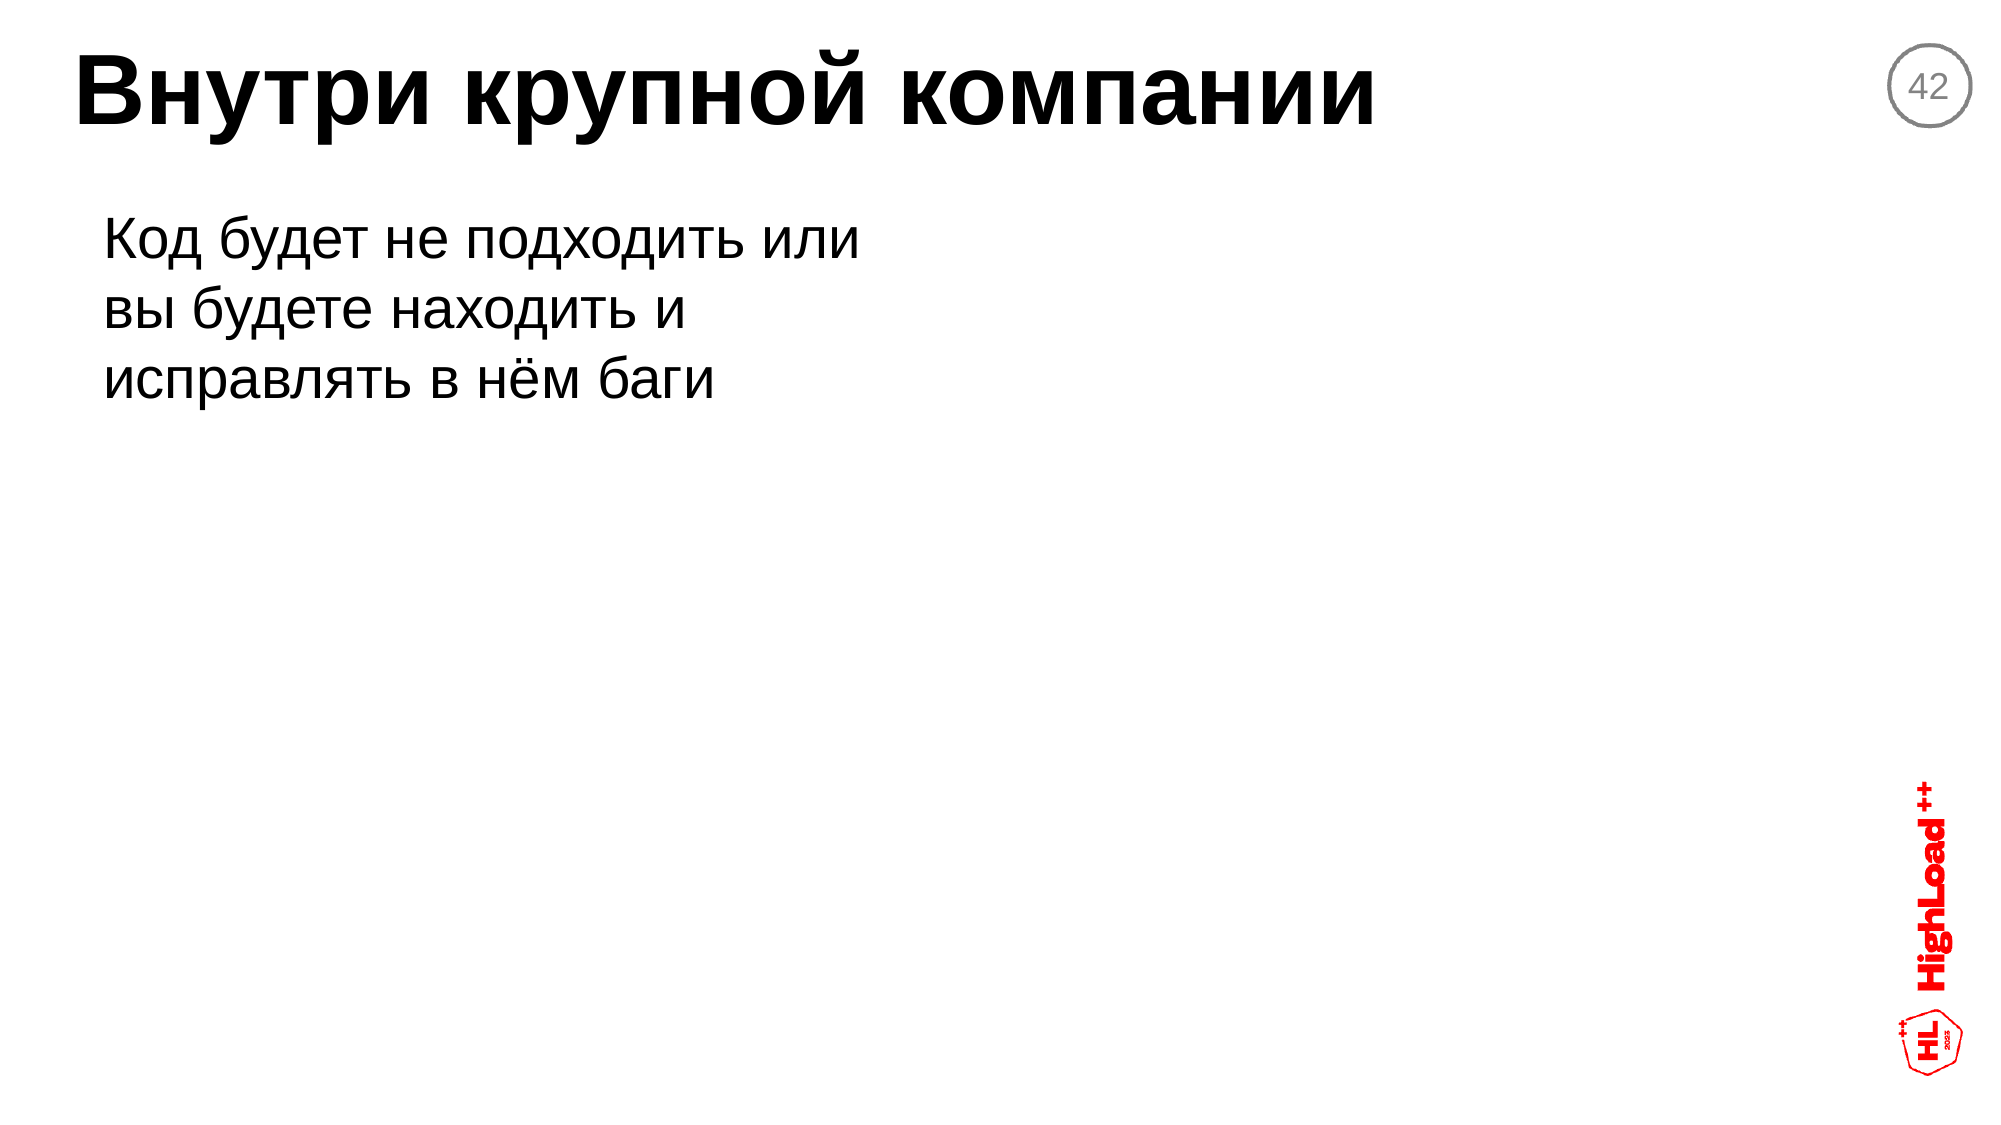

# Внутри крупной компании
42
Код будет не подходить или вы будете находить и исправлять в нём баги